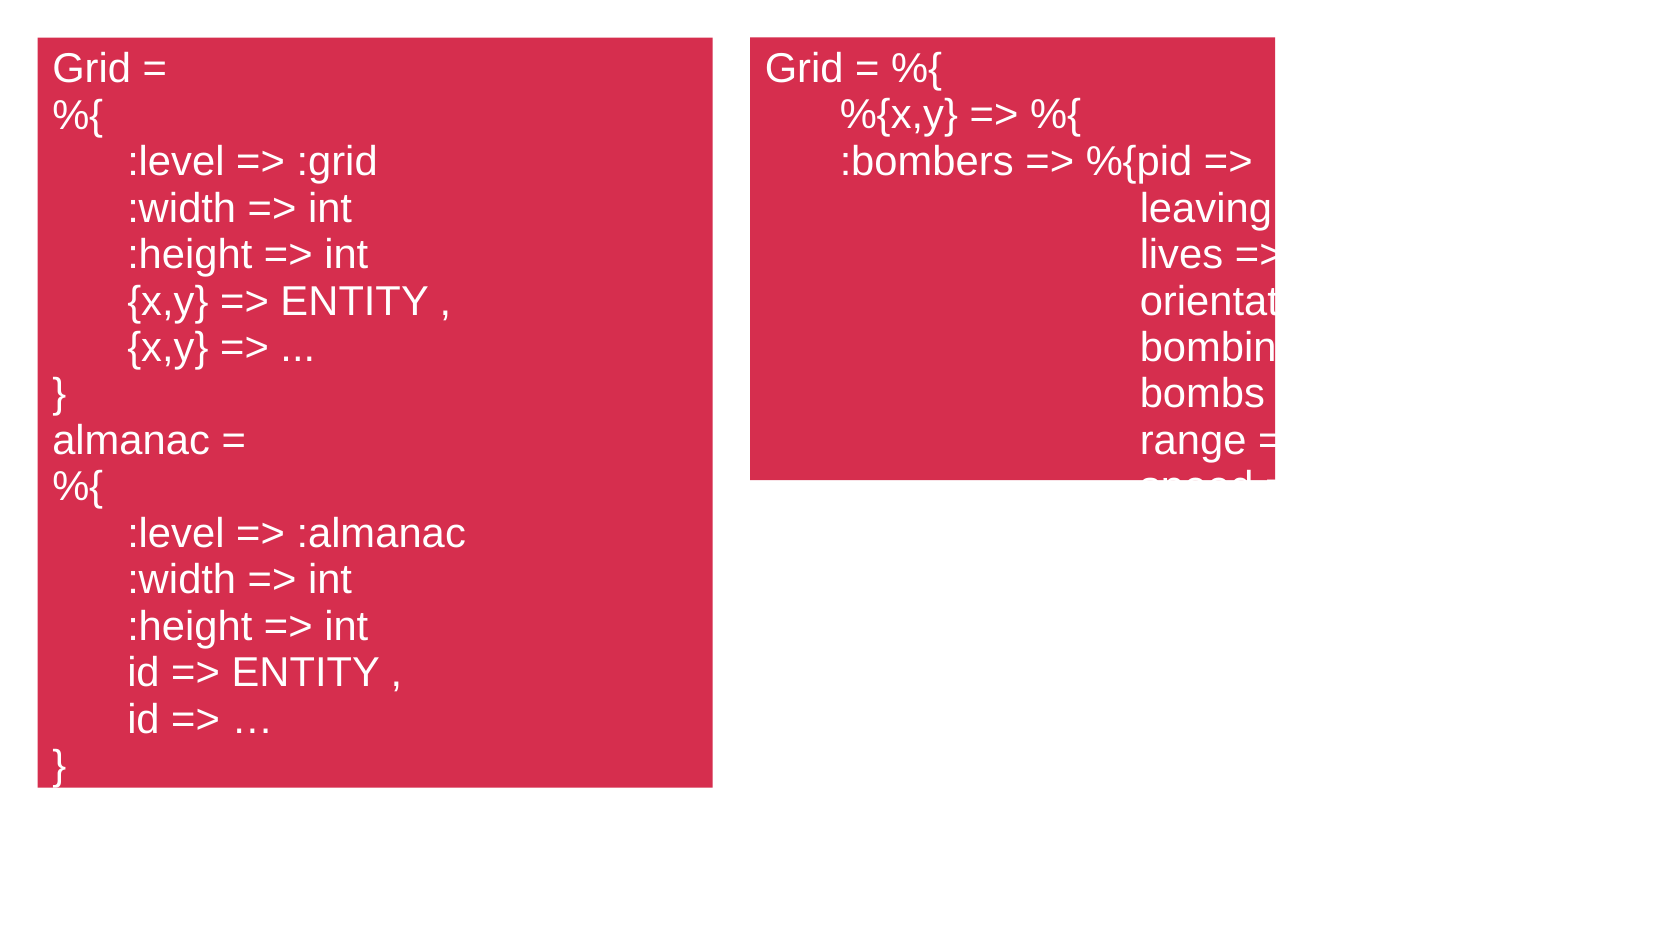

Grid =
%{
	:level => :grid
	:width => int
	:height => int
	{x,y} => ENTITY ,
	{x,y} => ...
}
almanac =
%{
	:level => :almanac
	:width => int
	:height => int
	id => ENTITY ,
	id => …
}
Grid = %{
	%{x,y} => %{
	:bombers => %{pid =>
					leaving | coming => % | int
					lives => int
					orientation => :left ...
					bombing => bool
					bombs => int
					range => int
					speed => int
					grace => int
					,...}
	:flames => { timestamp => flame,..}
	:bombs => { timestamp => bomb,..}
	:wall => true
	:block => true
	:bonus => type